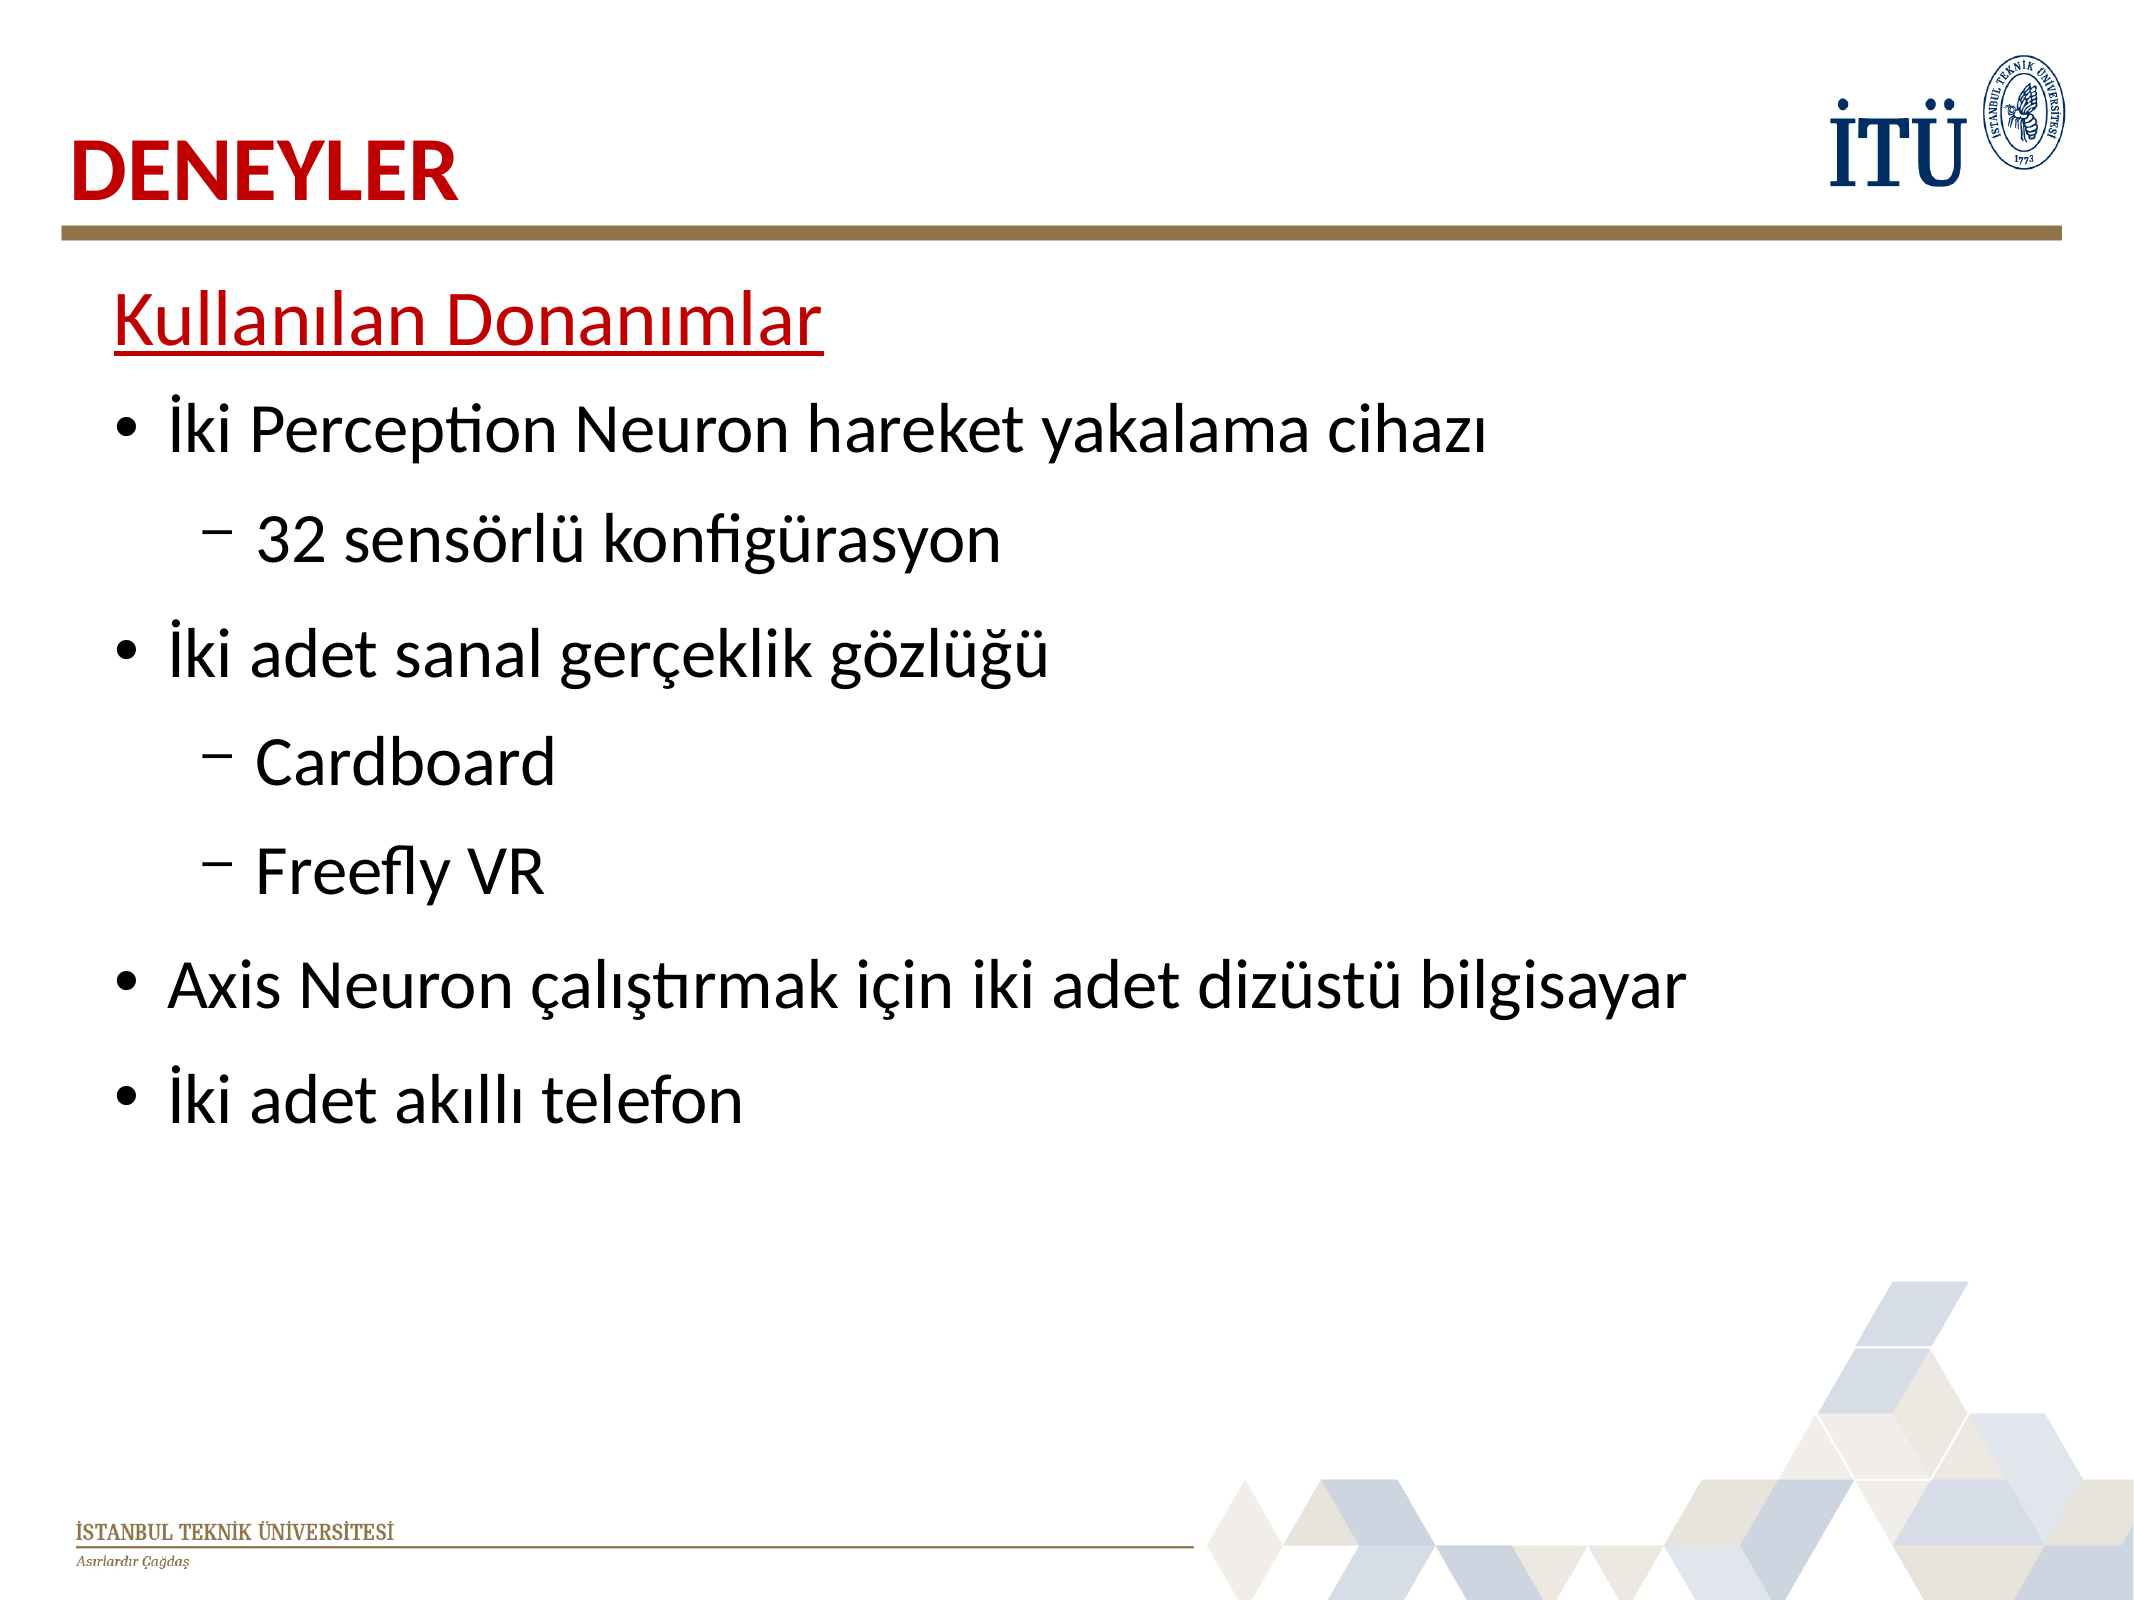

DENEYLER
# Kullanılan Donanımlar
İki Perception Neuron hareket yakalama cihazı
32 sensörlü konfigürasyon
İki adet sanal gerçeklik gözlüğü
Cardboard
Freefly VR
Axis Neuron çalıştırmak için iki adet dizüstü bilgisayar
İki adet akıllı telefon